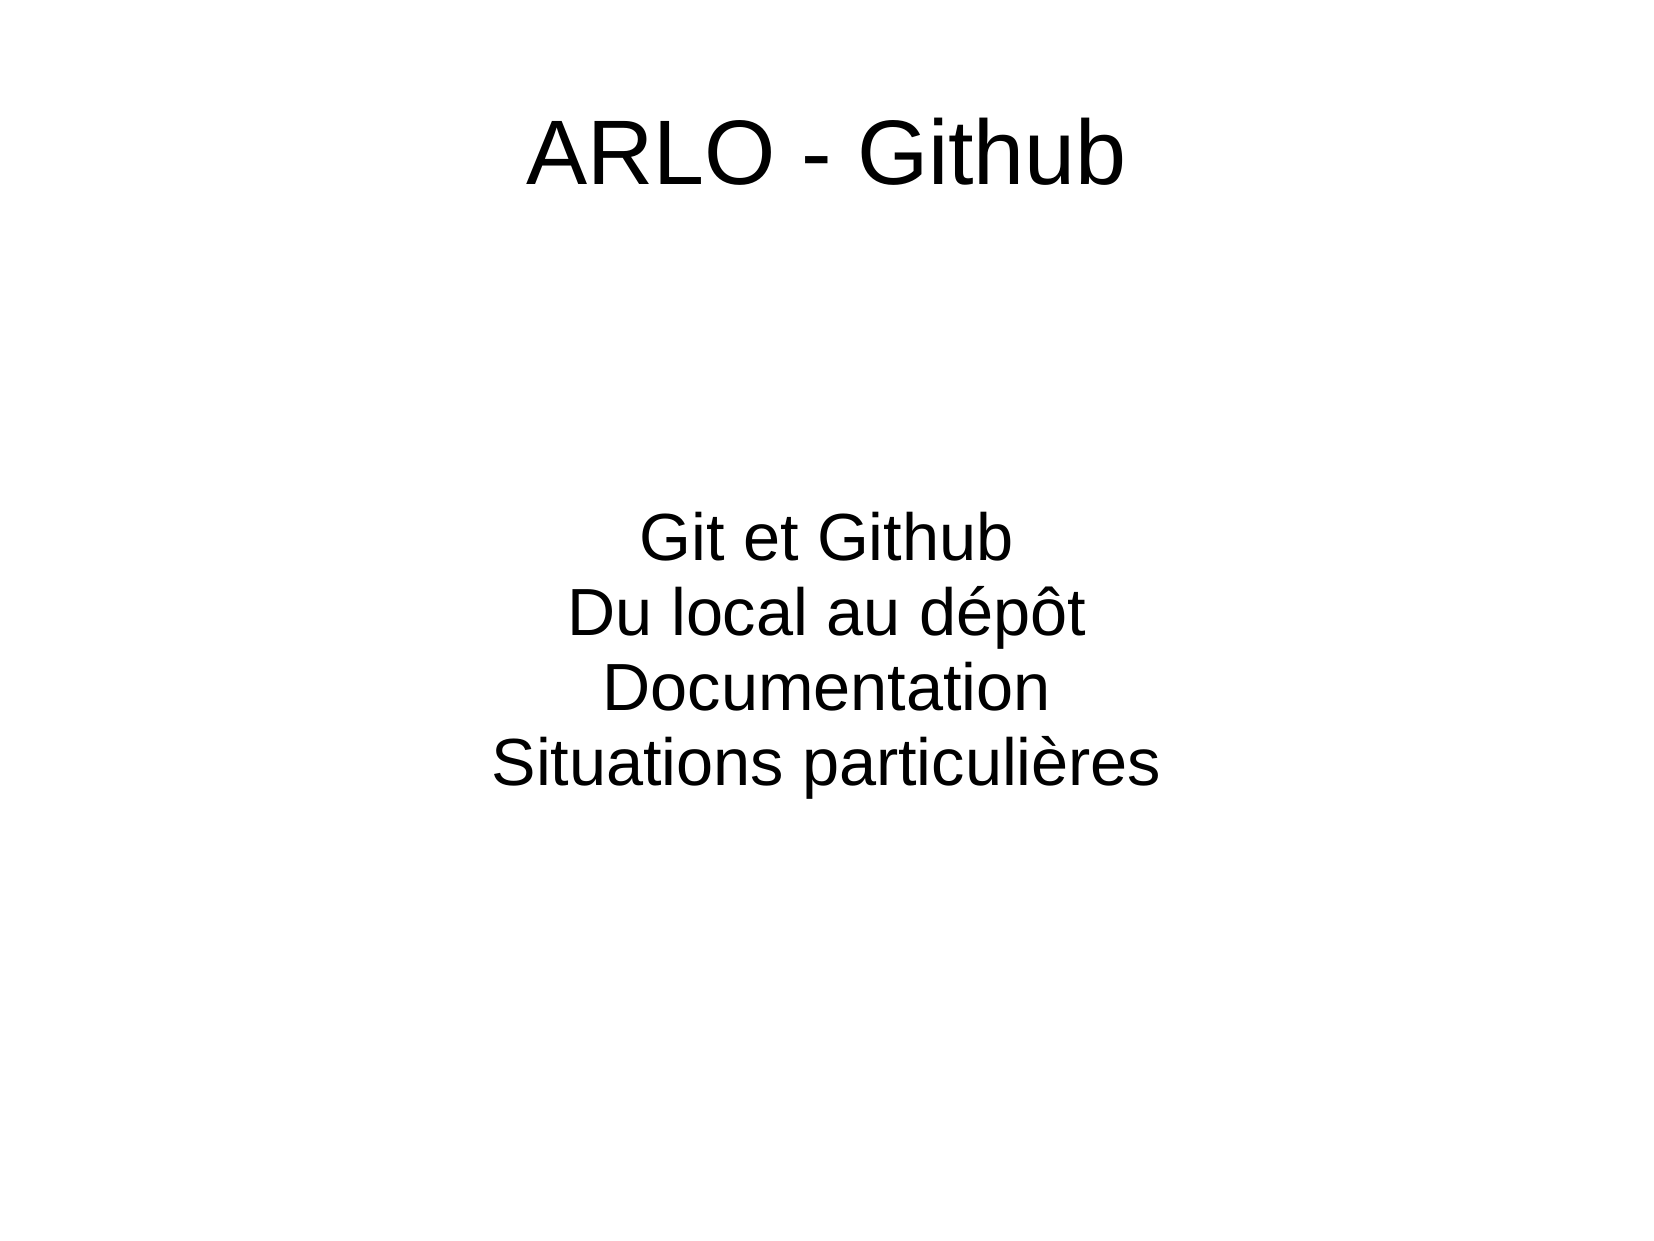

# ARLO - Github
Git et Github
Du local au dépôt
Documentation
Situations particulières